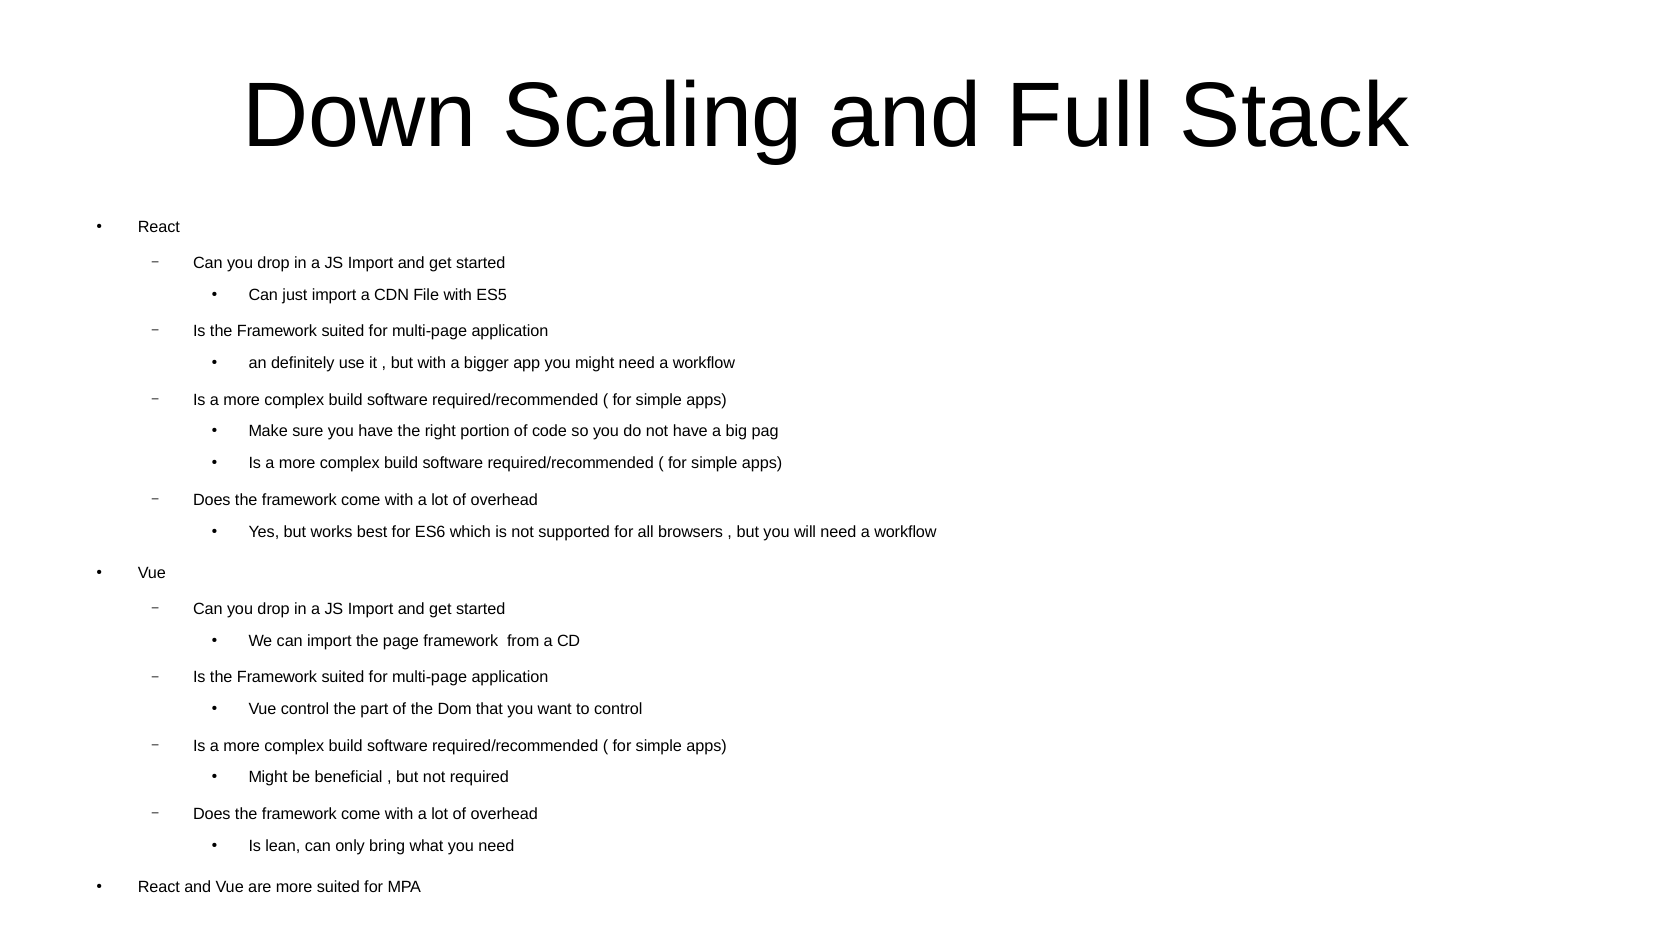

# Down Scaling and Full Stack
React
Can you drop in a JS Import and get started
Can just import a CDN File with ES5
Is the Framework suited for multi-page application
an definitely use it , but with a bigger app you might need a workflow
Is a more complex build software required/recommended ( for simple apps)
Make sure you have the right portion of code so you do not have a big pag
Is a more complex build software required/recommended ( for simple apps)
Does the framework come with a lot of overhead
Yes, but works best for ES6 which is not supported for all browsers , but you will need a workflow
Vue
Can you drop in a JS Import and get started
We can import the page framework from a CD
Is the Framework suited for multi-page application
Vue control the part of the Dom that you want to control
Is a more complex build software required/recommended ( for simple apps)
Might be beneficial , but not required
Does the framework come with a lot of overhead
Is lean, can only bring what you need
React and Vue are more suited for MPA